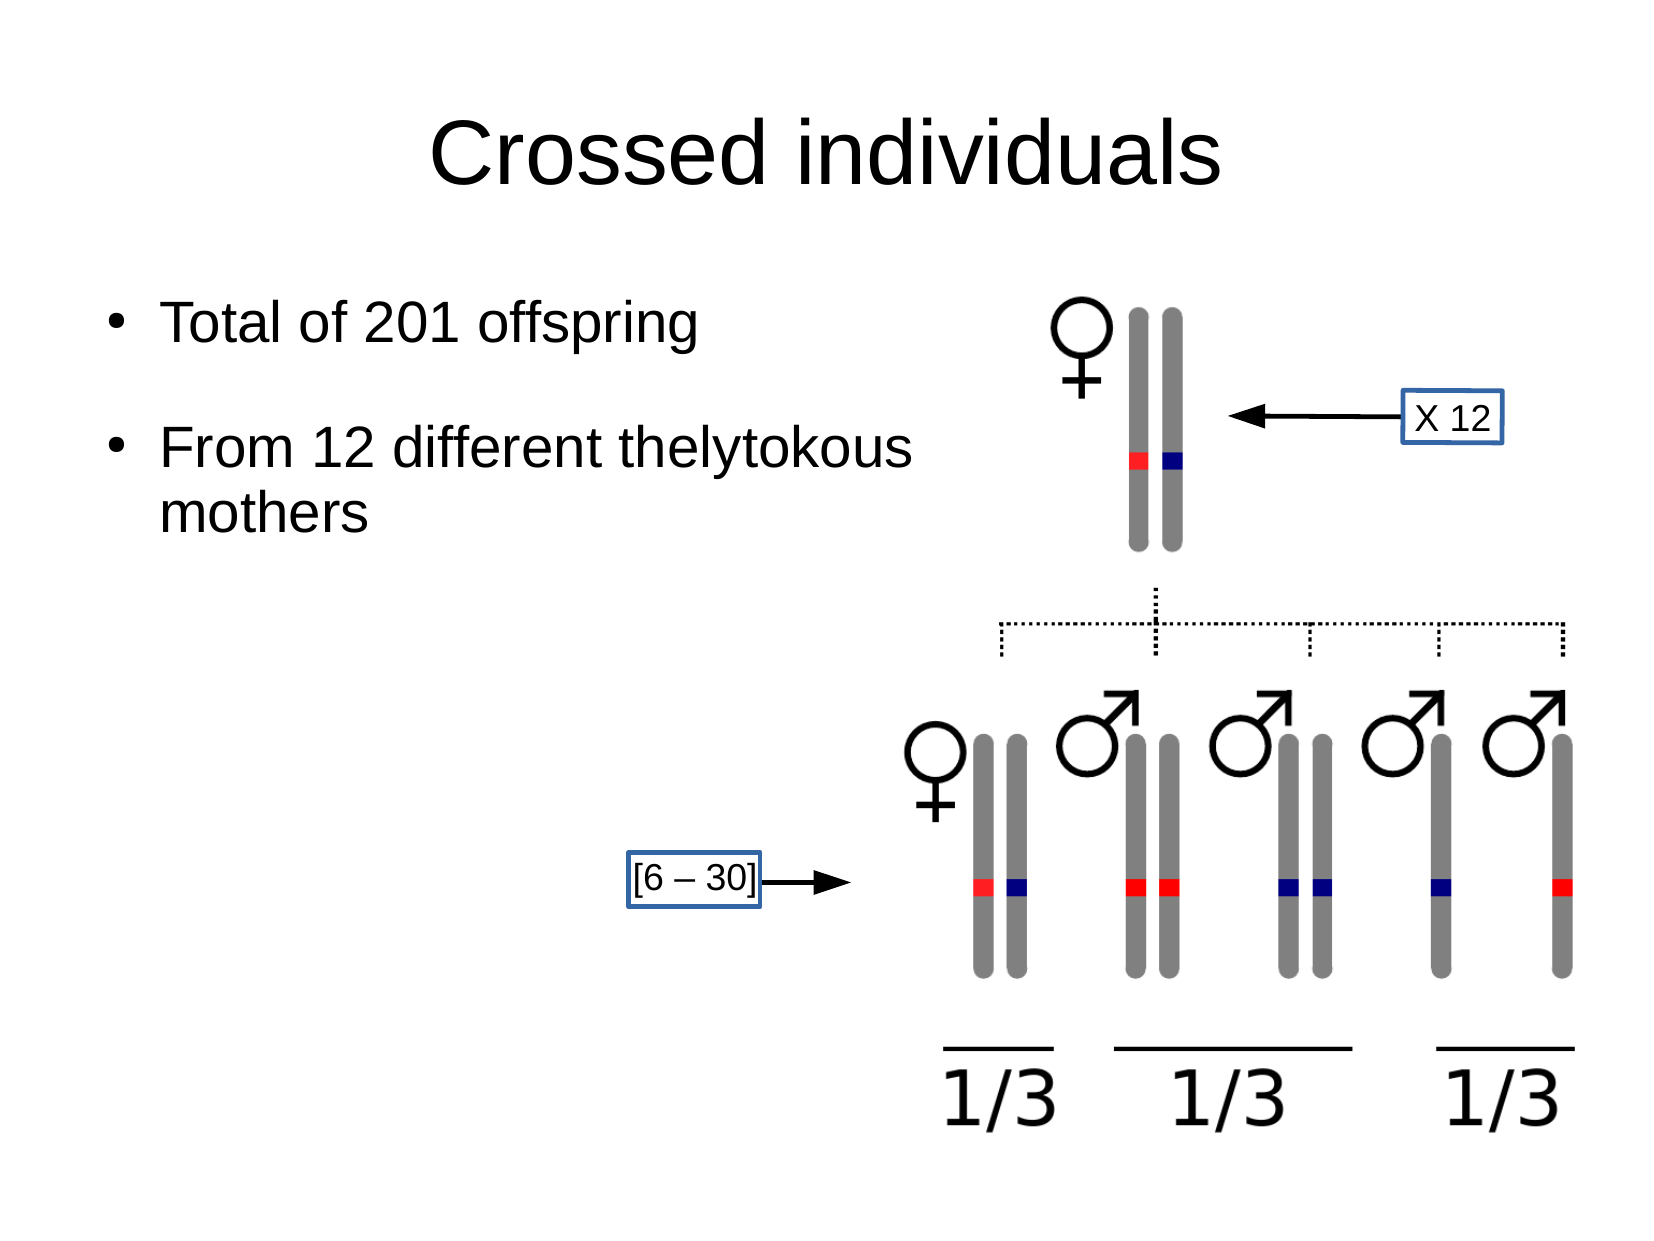

# Crossed individuals
Total of 201 offspring
From 12 different thelytokous mothers
X 12
[6 – 30]